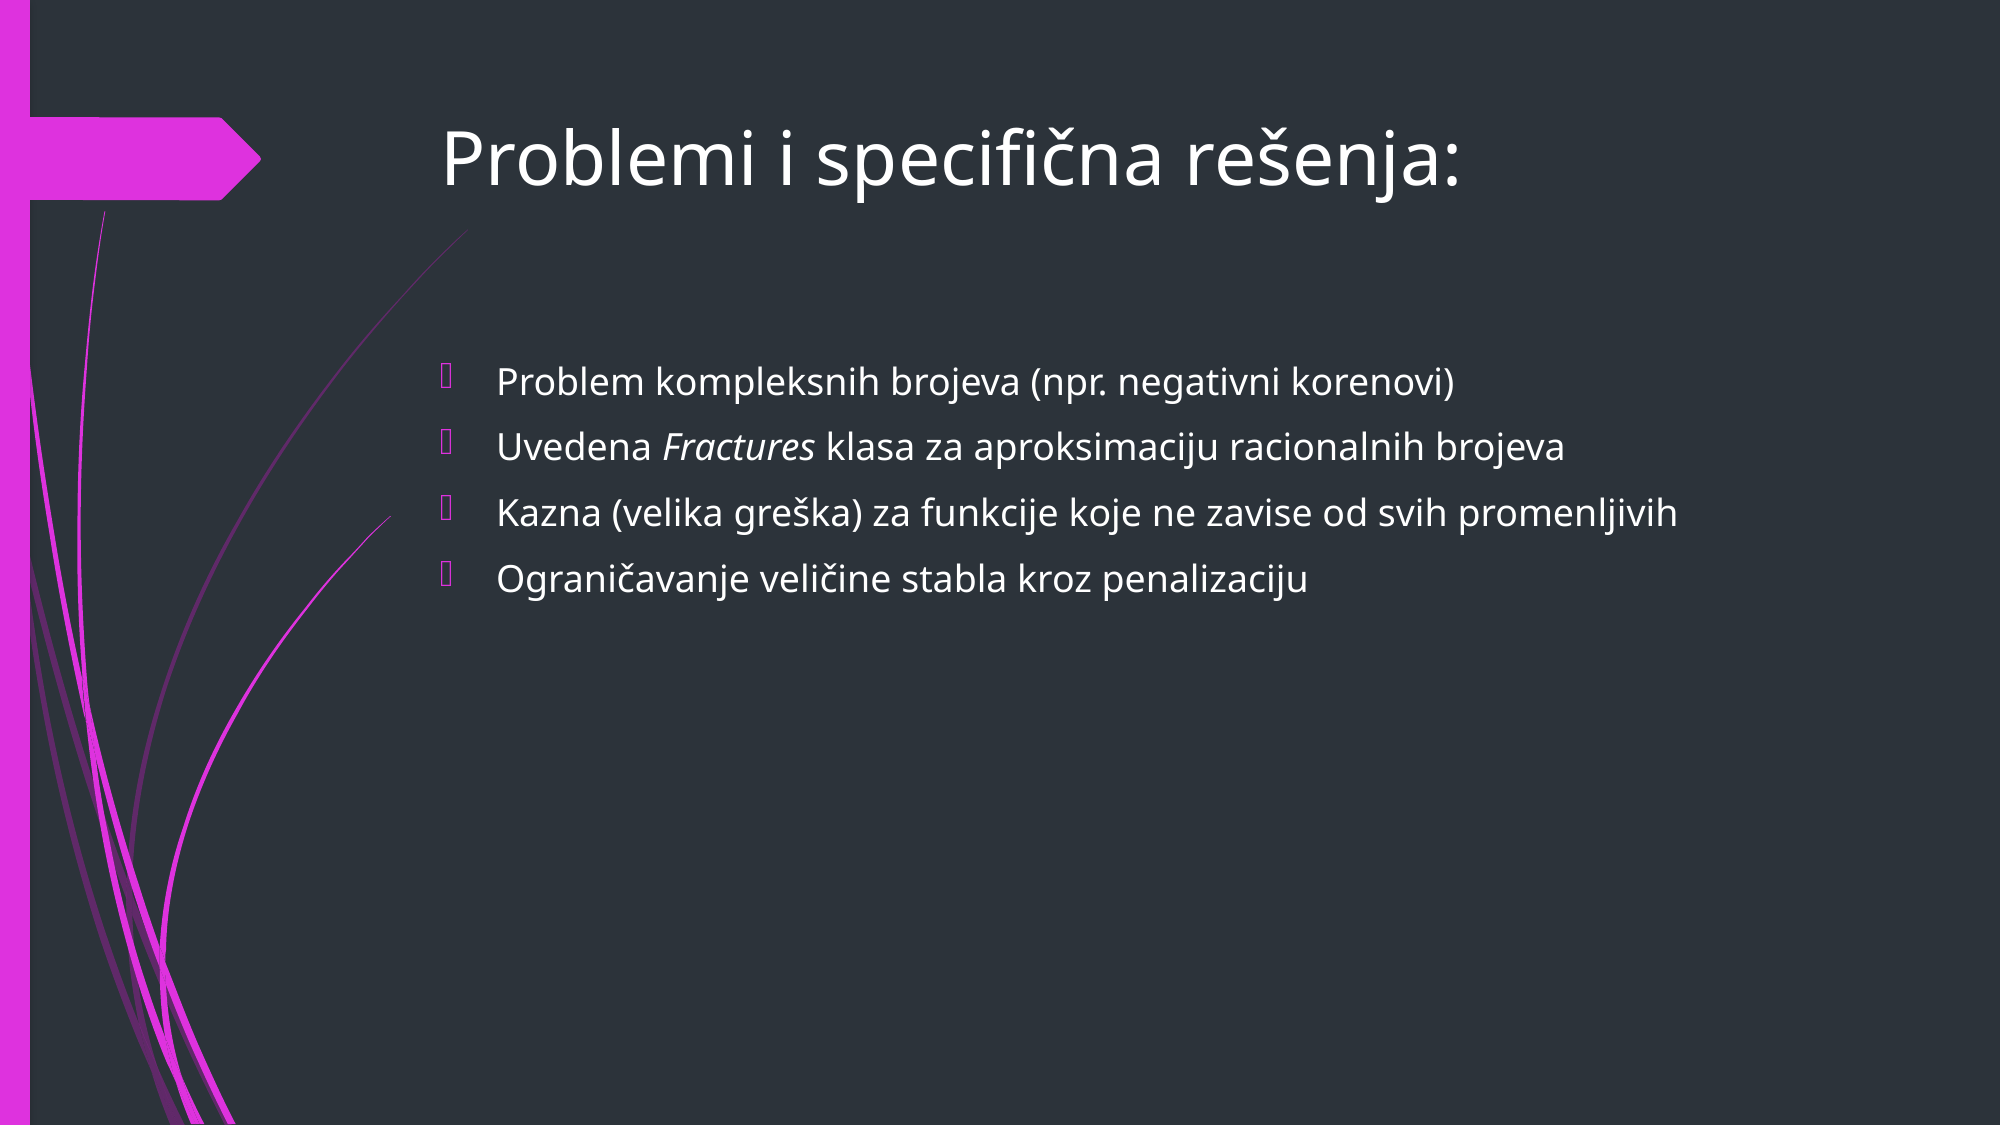

# Problemi i specifična rešenja:
Problem kompleksnih brojeva (npr. negativni korenovi)
Uvedena Fractures klasa za aproksimaciju racionalnih brojeva
Kazna (velika greška) za funkcije koje ne zavise od svih promenljivih
Ograničavanje veličine stabla kroz penalizaciju